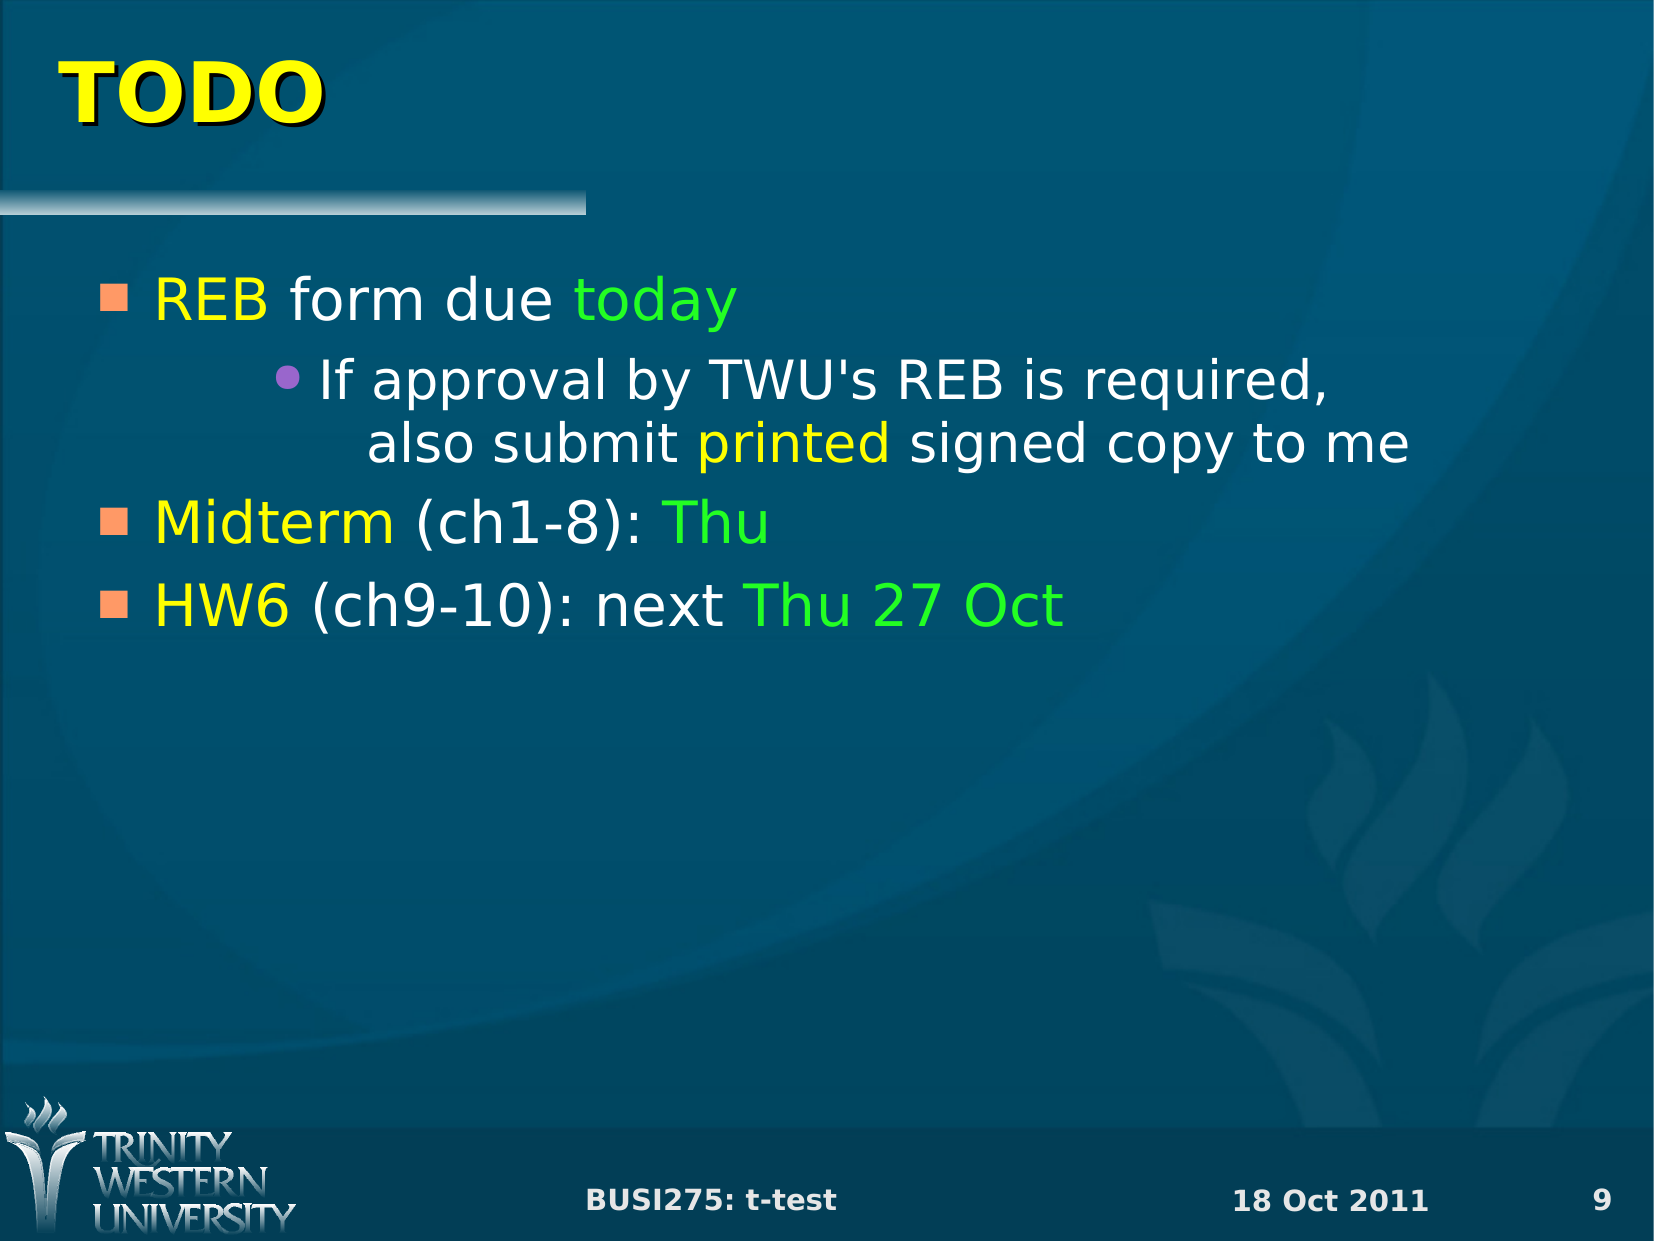

# TODO
REB form due today
If approval by TWU's REB is required,
also submit printed signed copy to me
Midterm (ch1-8): Thu
HW6 (ch9-10): next Thu 27 Oct
BUSI275: t-test
18 Oct 2011
9